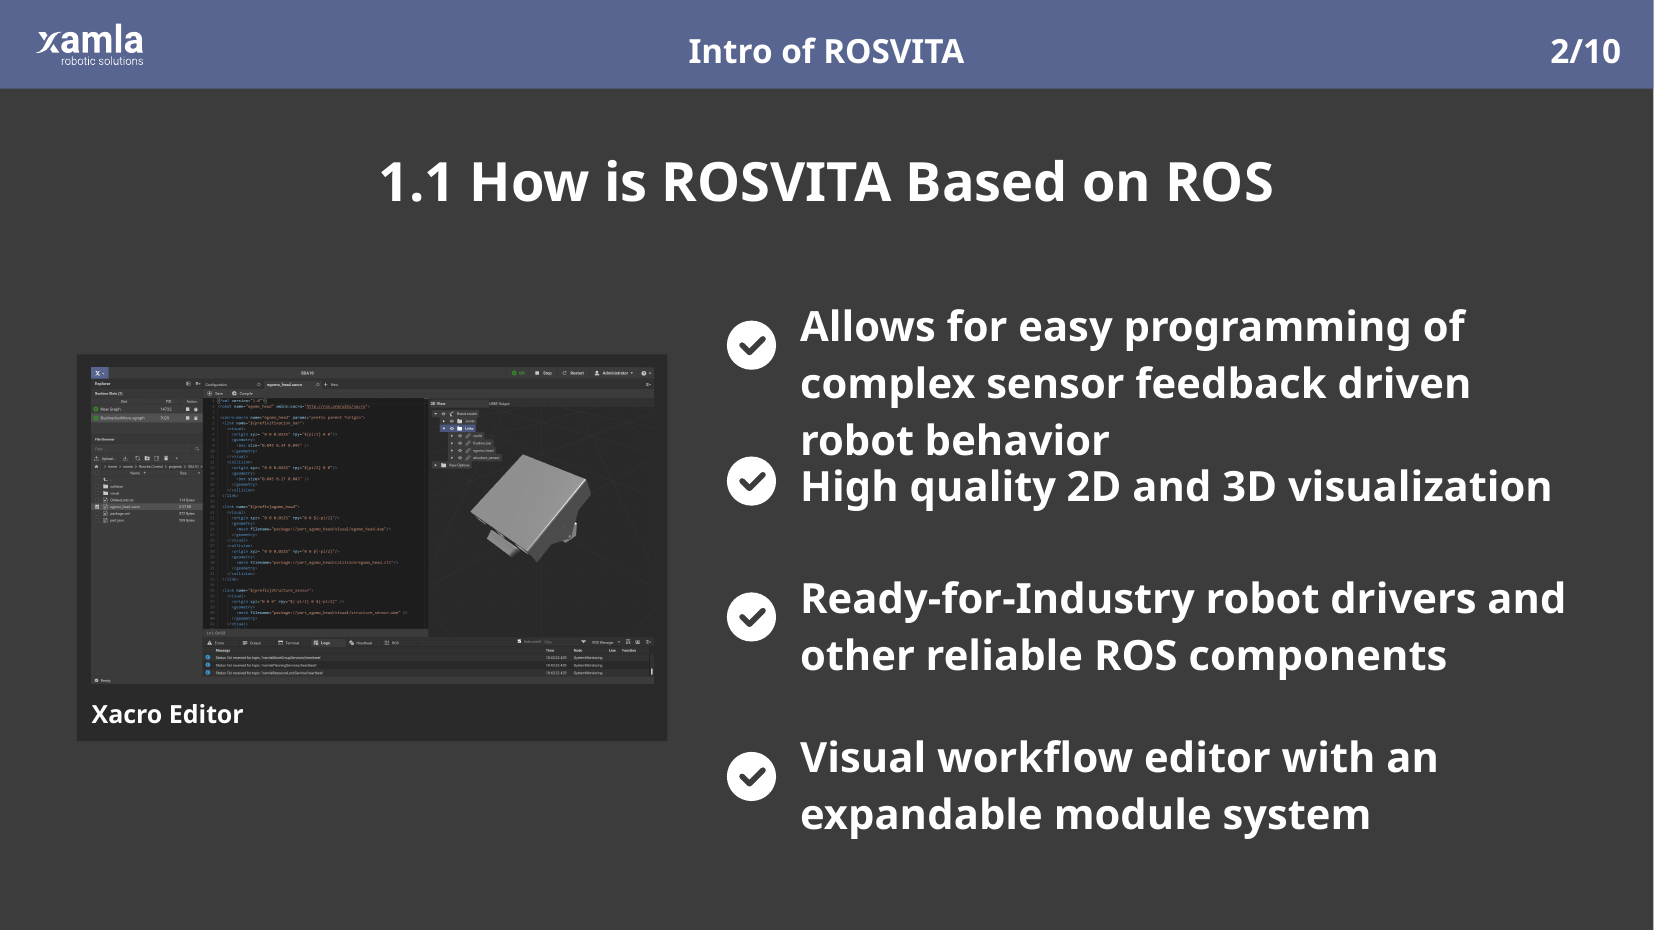

Intro of ROSVITA
2/10
1.1 How is ROSVITA Based on ROS
Allows for easy programming of complex sensor feedback driven robot behavior
High quality 2D and 3D visualization
Ready-for-Industry robot drivers and other reliable ROS components
Xacro Editor
Visual workflow editor with an expandable module system